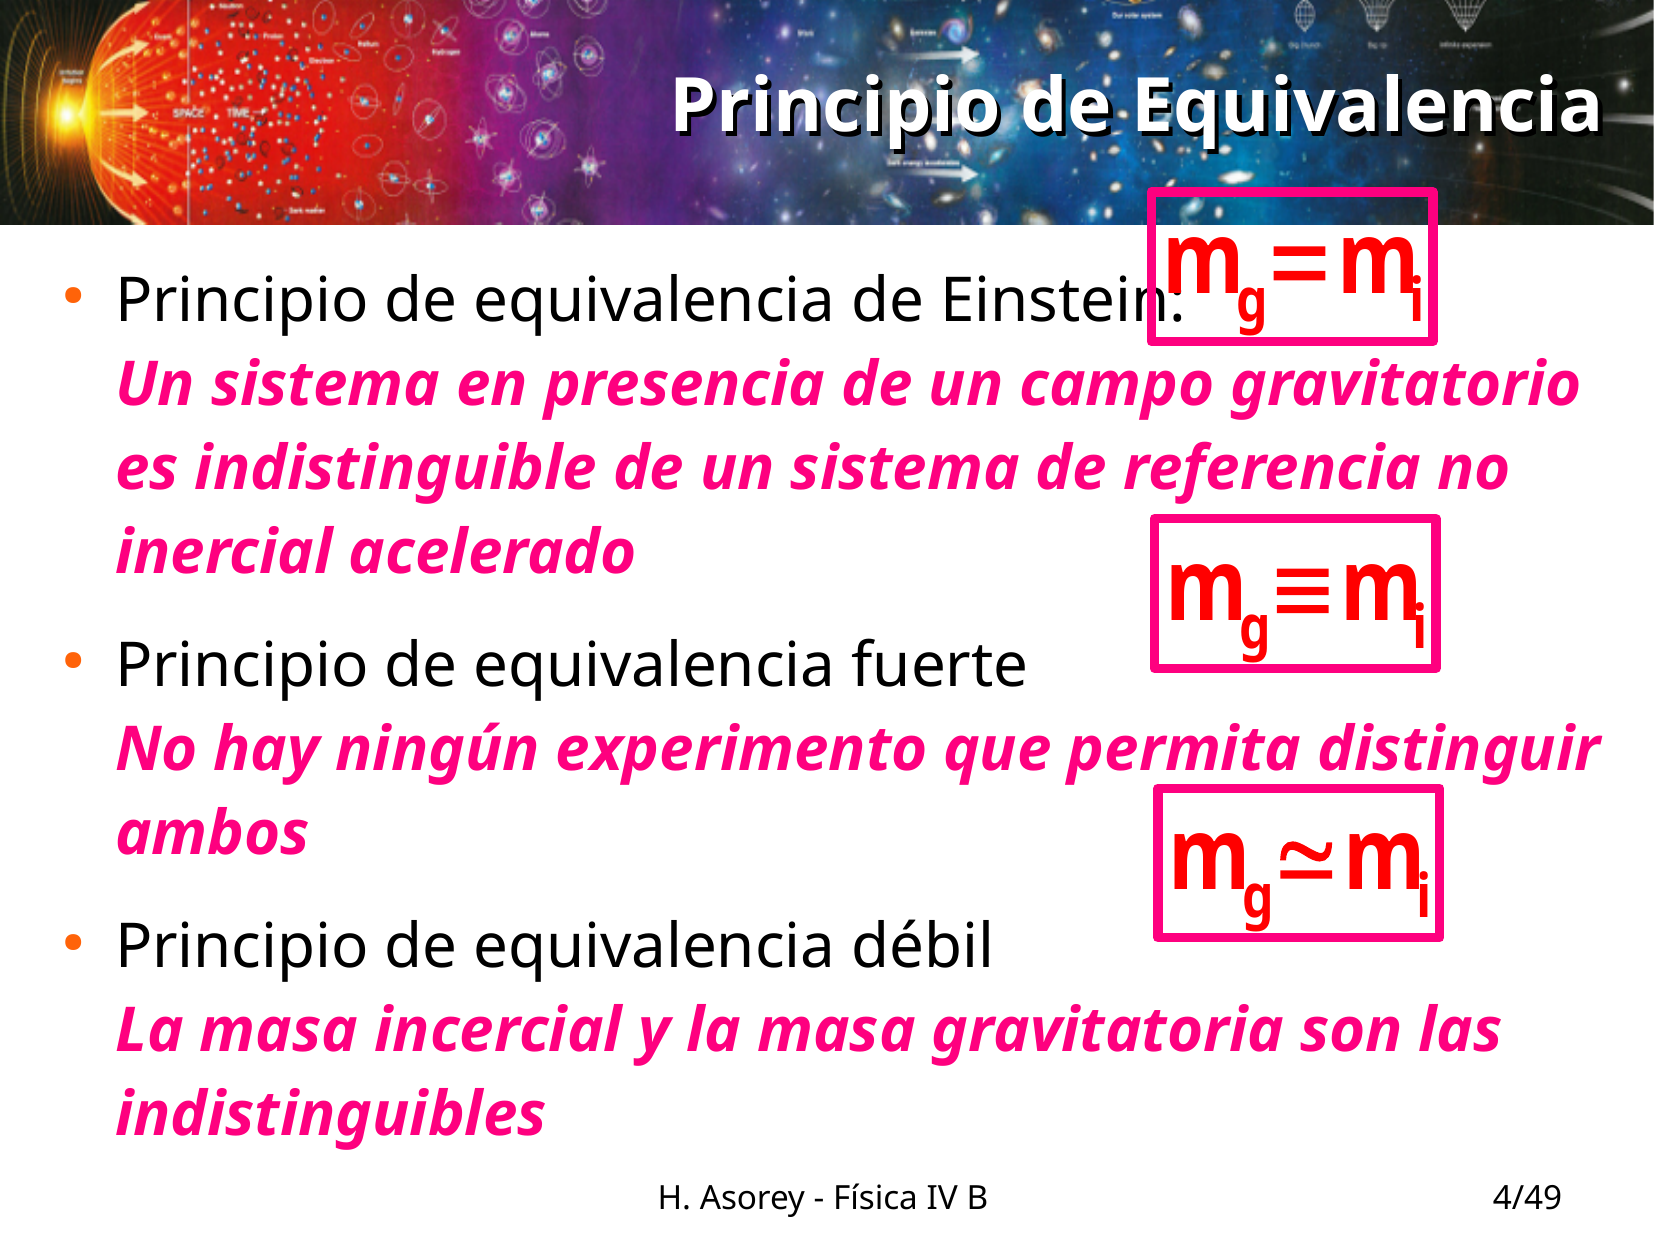

# Principio de Equivalencia
Principio de equivalencia de Einstein:
Un sistema en presencia de un campo gravitatorio es indistinguible de un sistema de referencia no inercial acelerado
Principio de equivalencia fuerte
No hay ningún experimento que permita distinguir ambos
Principio de equivalencia débil
La masa incercial y la masa gravitatoria son las indistinguibles
H. Asorey - Física IV B
4